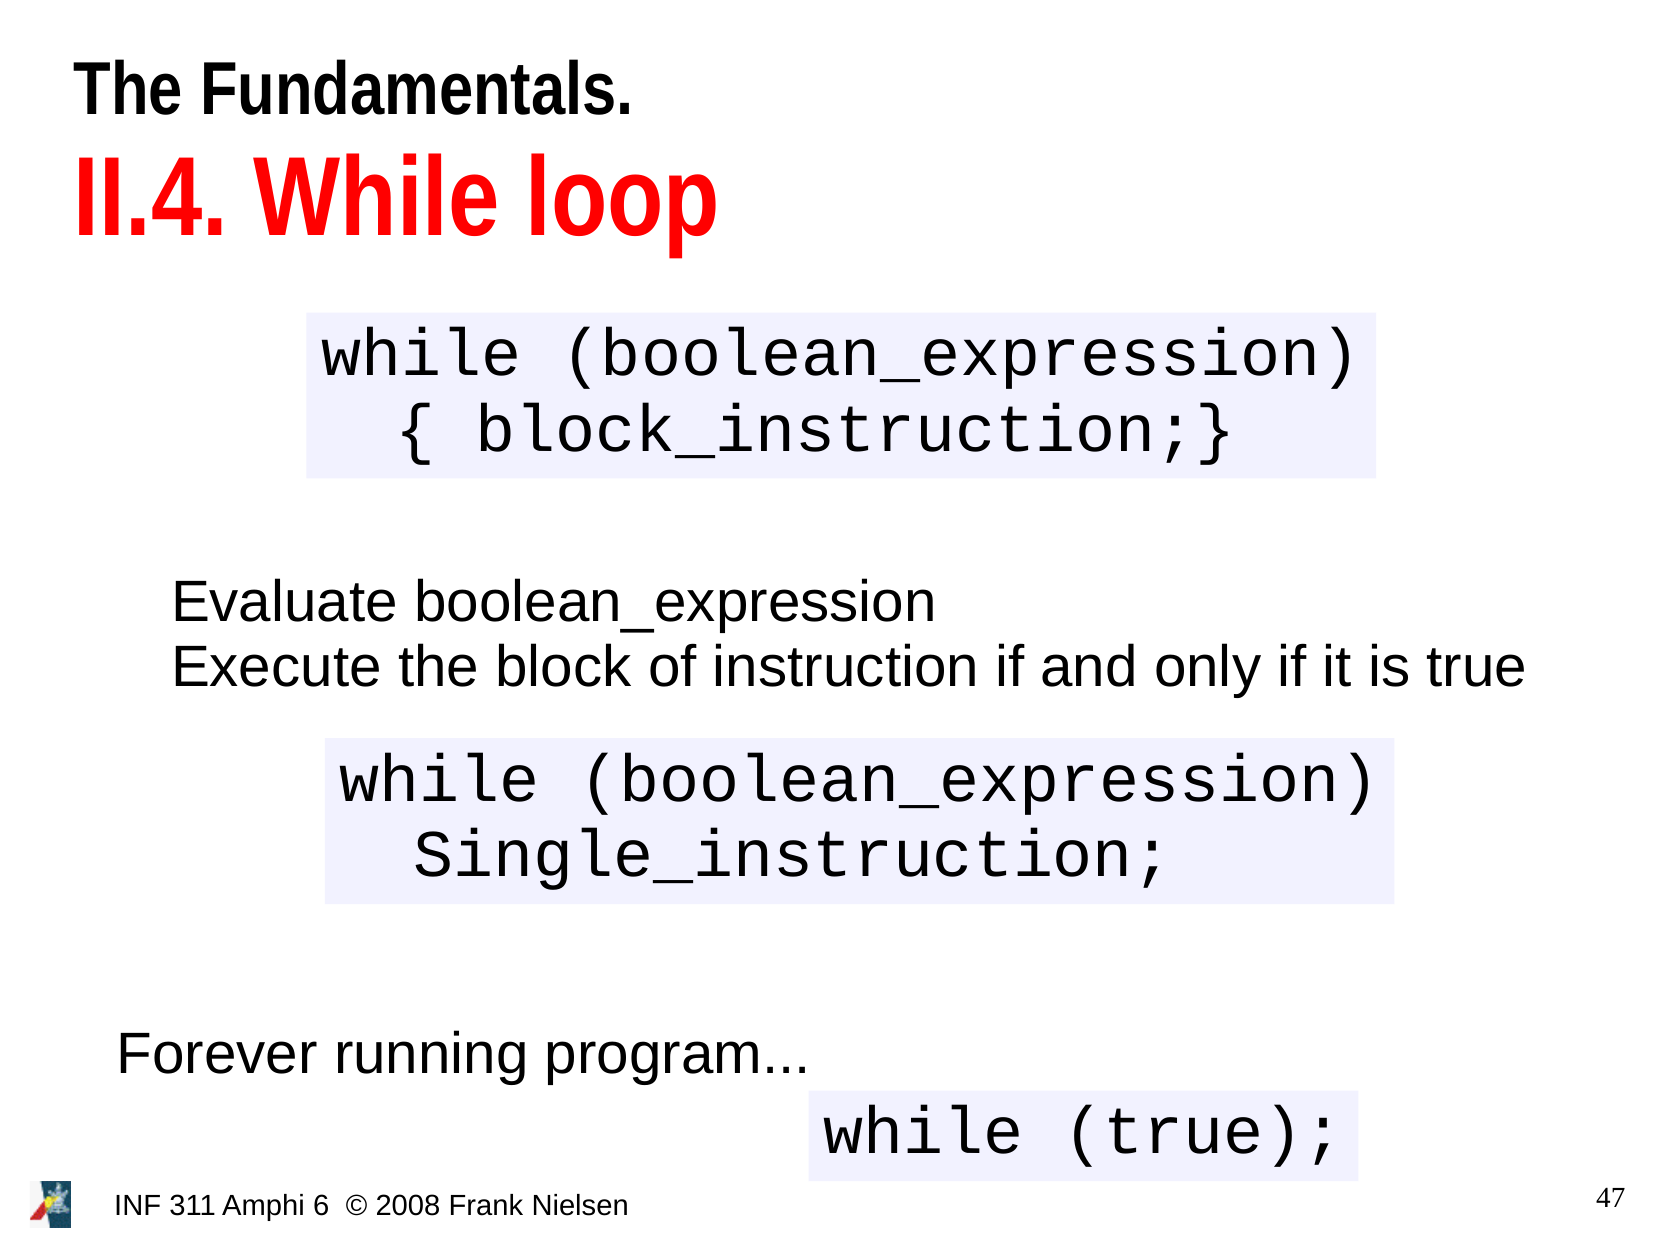

The Fundamentals.
II.4. While loop
while (boolean_expression)
	{ block_instruction;}
 Evaluate boolean_expression
 Execute the block of instruction if and only if it is true
while (boolean_expression)
	Single_instruction;
Forever running program...
while (true);